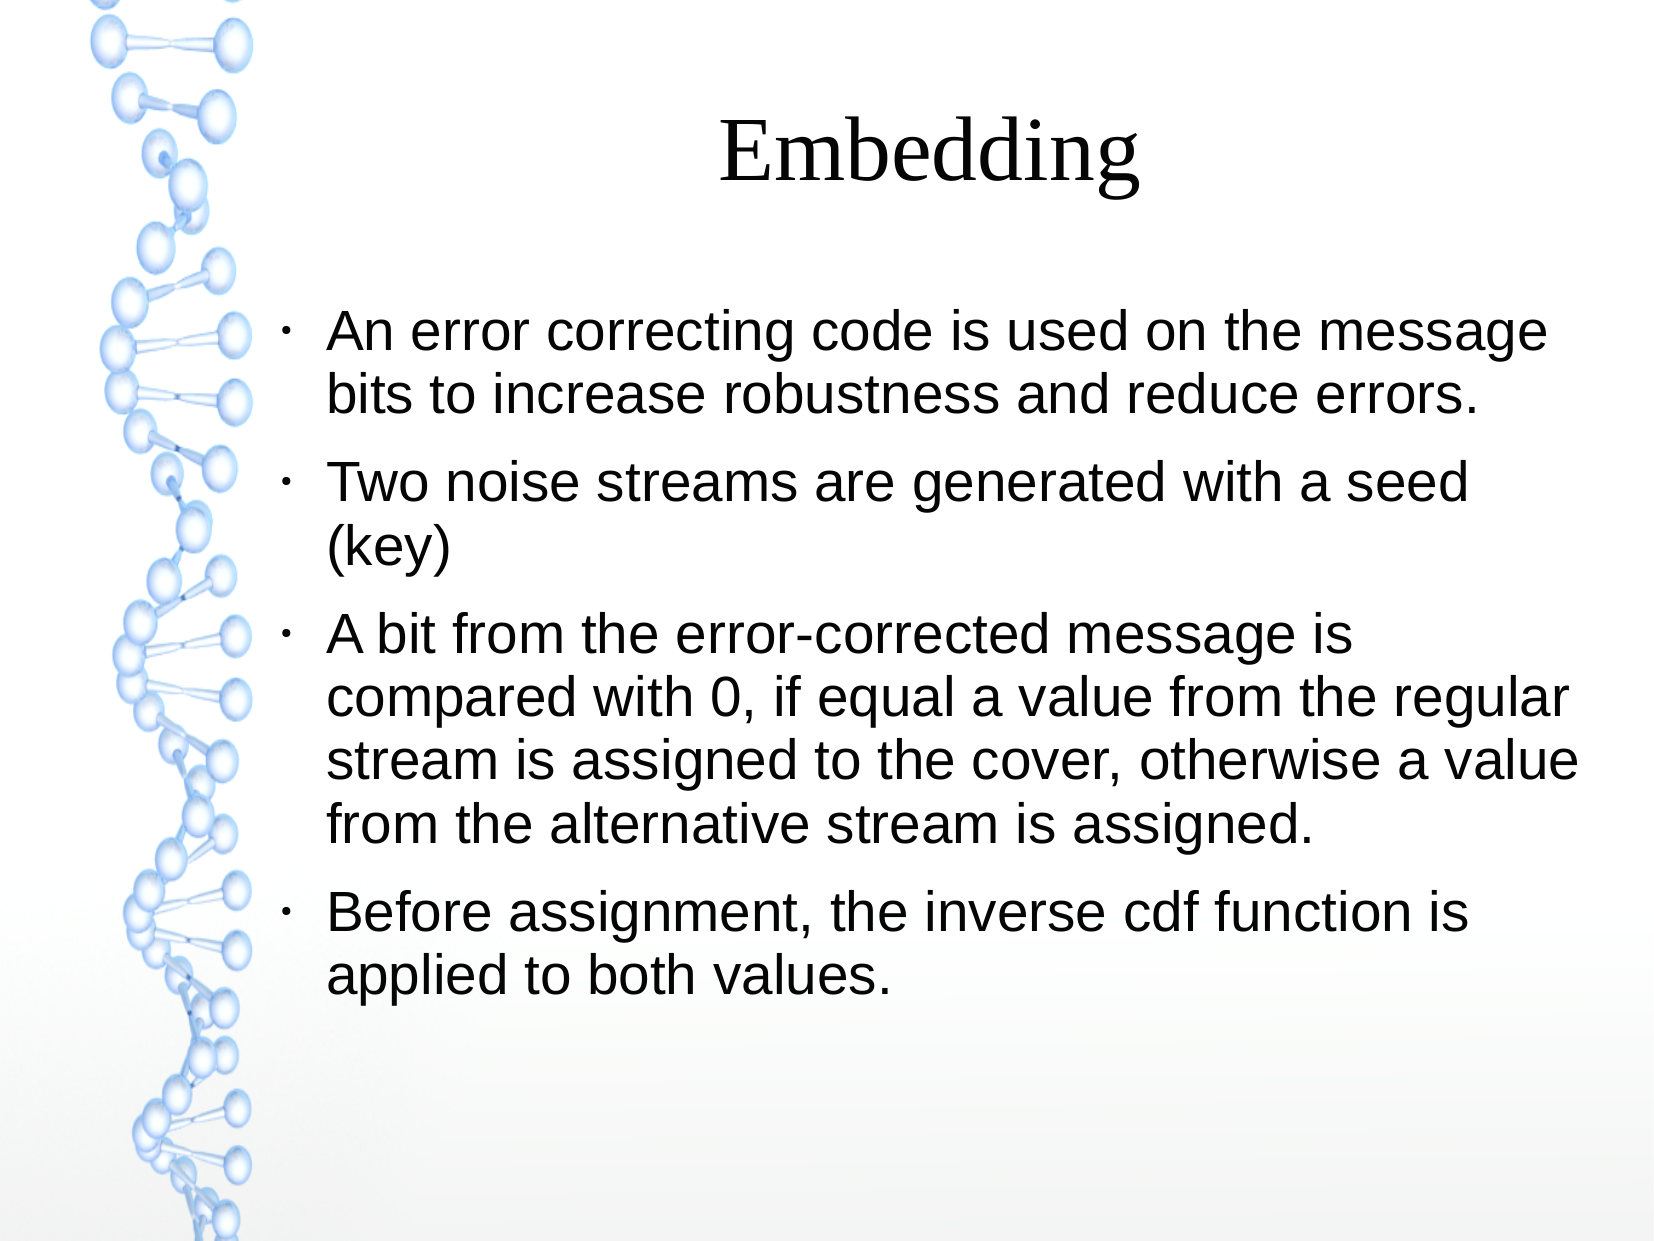

# Embedding
An error correcting code is used on the message bits to increase robustness and reduce errors.
Two noise streams are generated with a seed (key)
A bit from the error-corrected message is compared with 0, if equal a value from the regular stream is assigned to the cover, otherwise a value from the alternative stream is assigned.
Before assignment, the inverse cdf function is applied to both values.